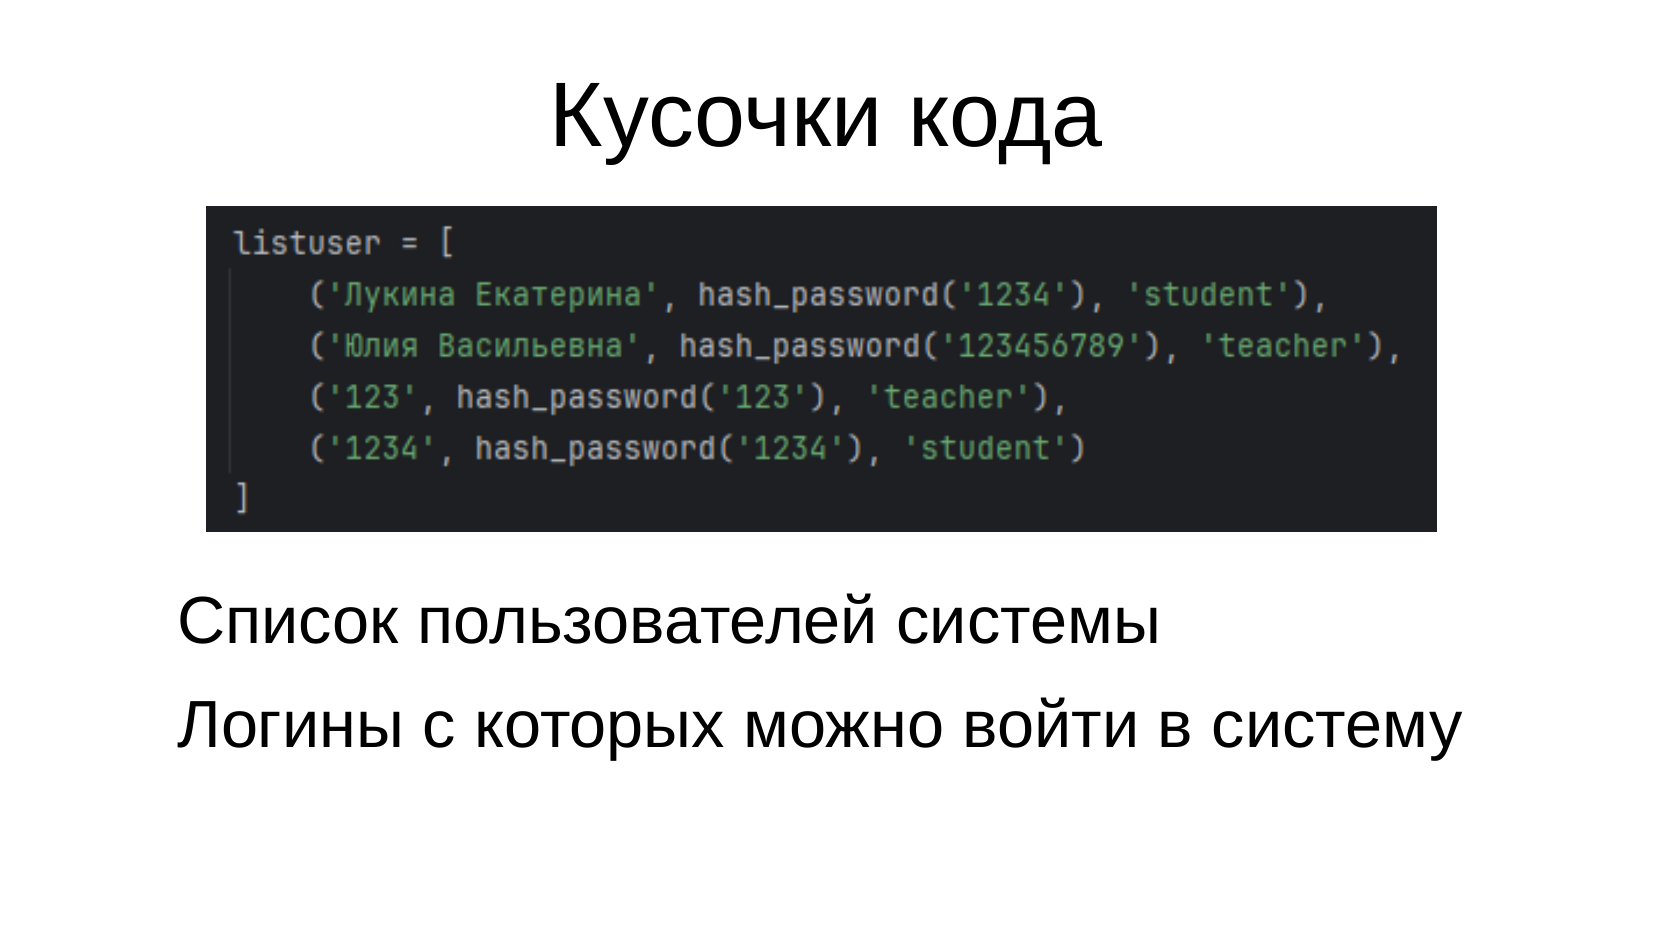

Кусочки кода
# Список пользователей системы
Логины с которых можно войти в систему